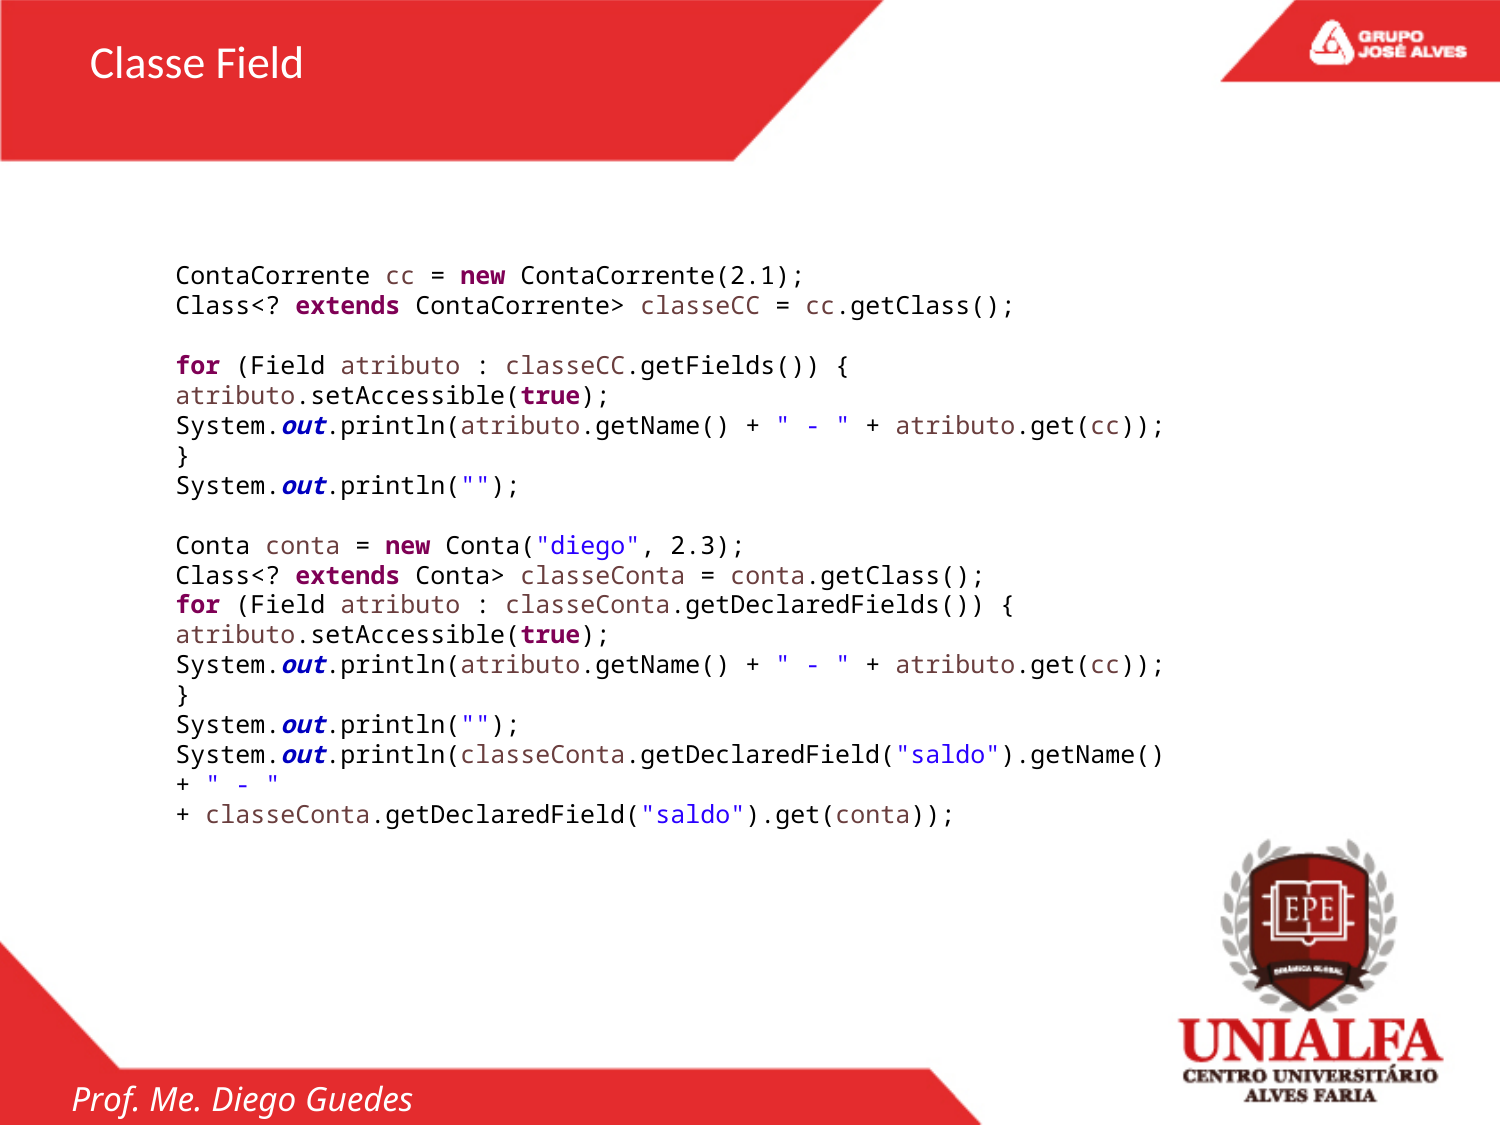

Classe Field
ContaCorrente cc = new ContaCorrente(2.1);
Class<? extends ContaCorrente> classeCC = cc.getClass();
for (Field atributo : classeCC.getFields()) {
atributo.setAccessible(true);
System.out.println(atributo.getName() + " - " + atributo.get(cc));
}
System.out.println("");
Conta conta = new Conta("diego", 2.3);
Class<? extends Conta> classeConta = conta.getClass();
for (Field atributo : classeConta.getDeclaredFields()) {
atributo.setAccessible(true);
System.out.println(atributo.getName() + " - " + atributo.get(cc));
}
System.out.println("");
System.out.println(classeConta.getDeclaredField("saldo").getName() + " - "
+ classeConta.getDeclaredField("saldo").get(conta));
Prof. Me. Diego Guedes